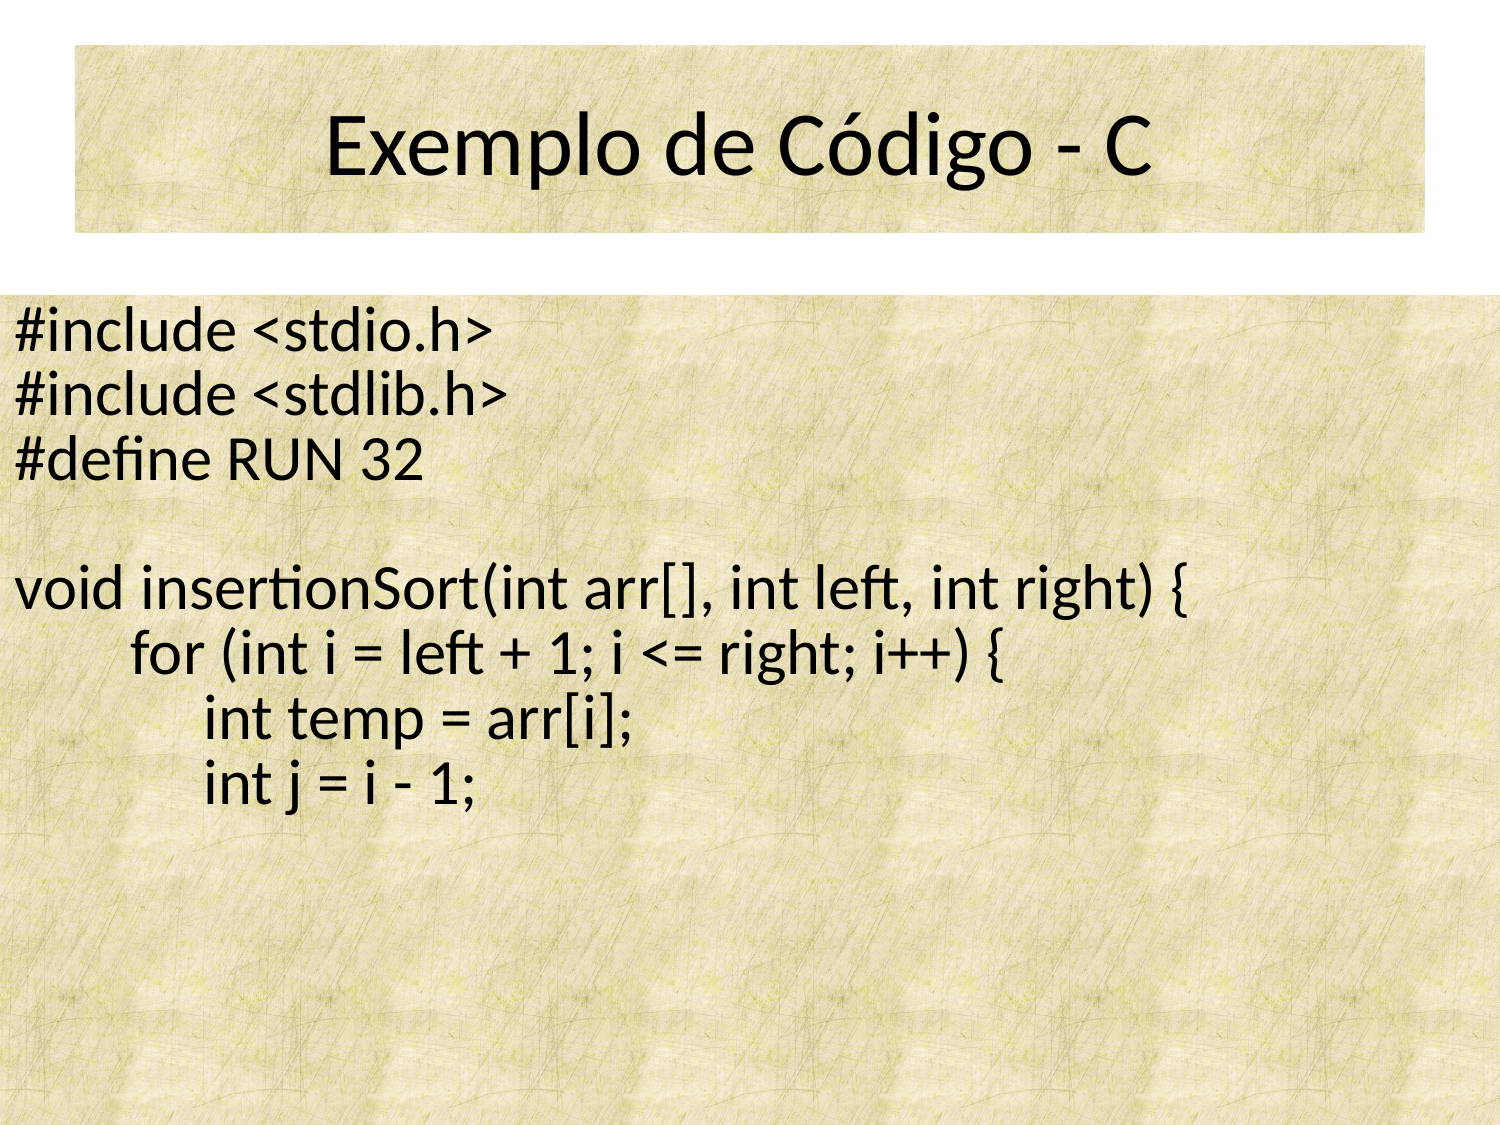

# Exemplo de Código - C
#include <stdio.h>
#include <stdlib.h>
#define RUN 32
void insertionSort(int arr[], int left, int right) {
 for (int i = left + 1; i <= right; i++) {
 int temp = arr[i];
 int j = i - 1;